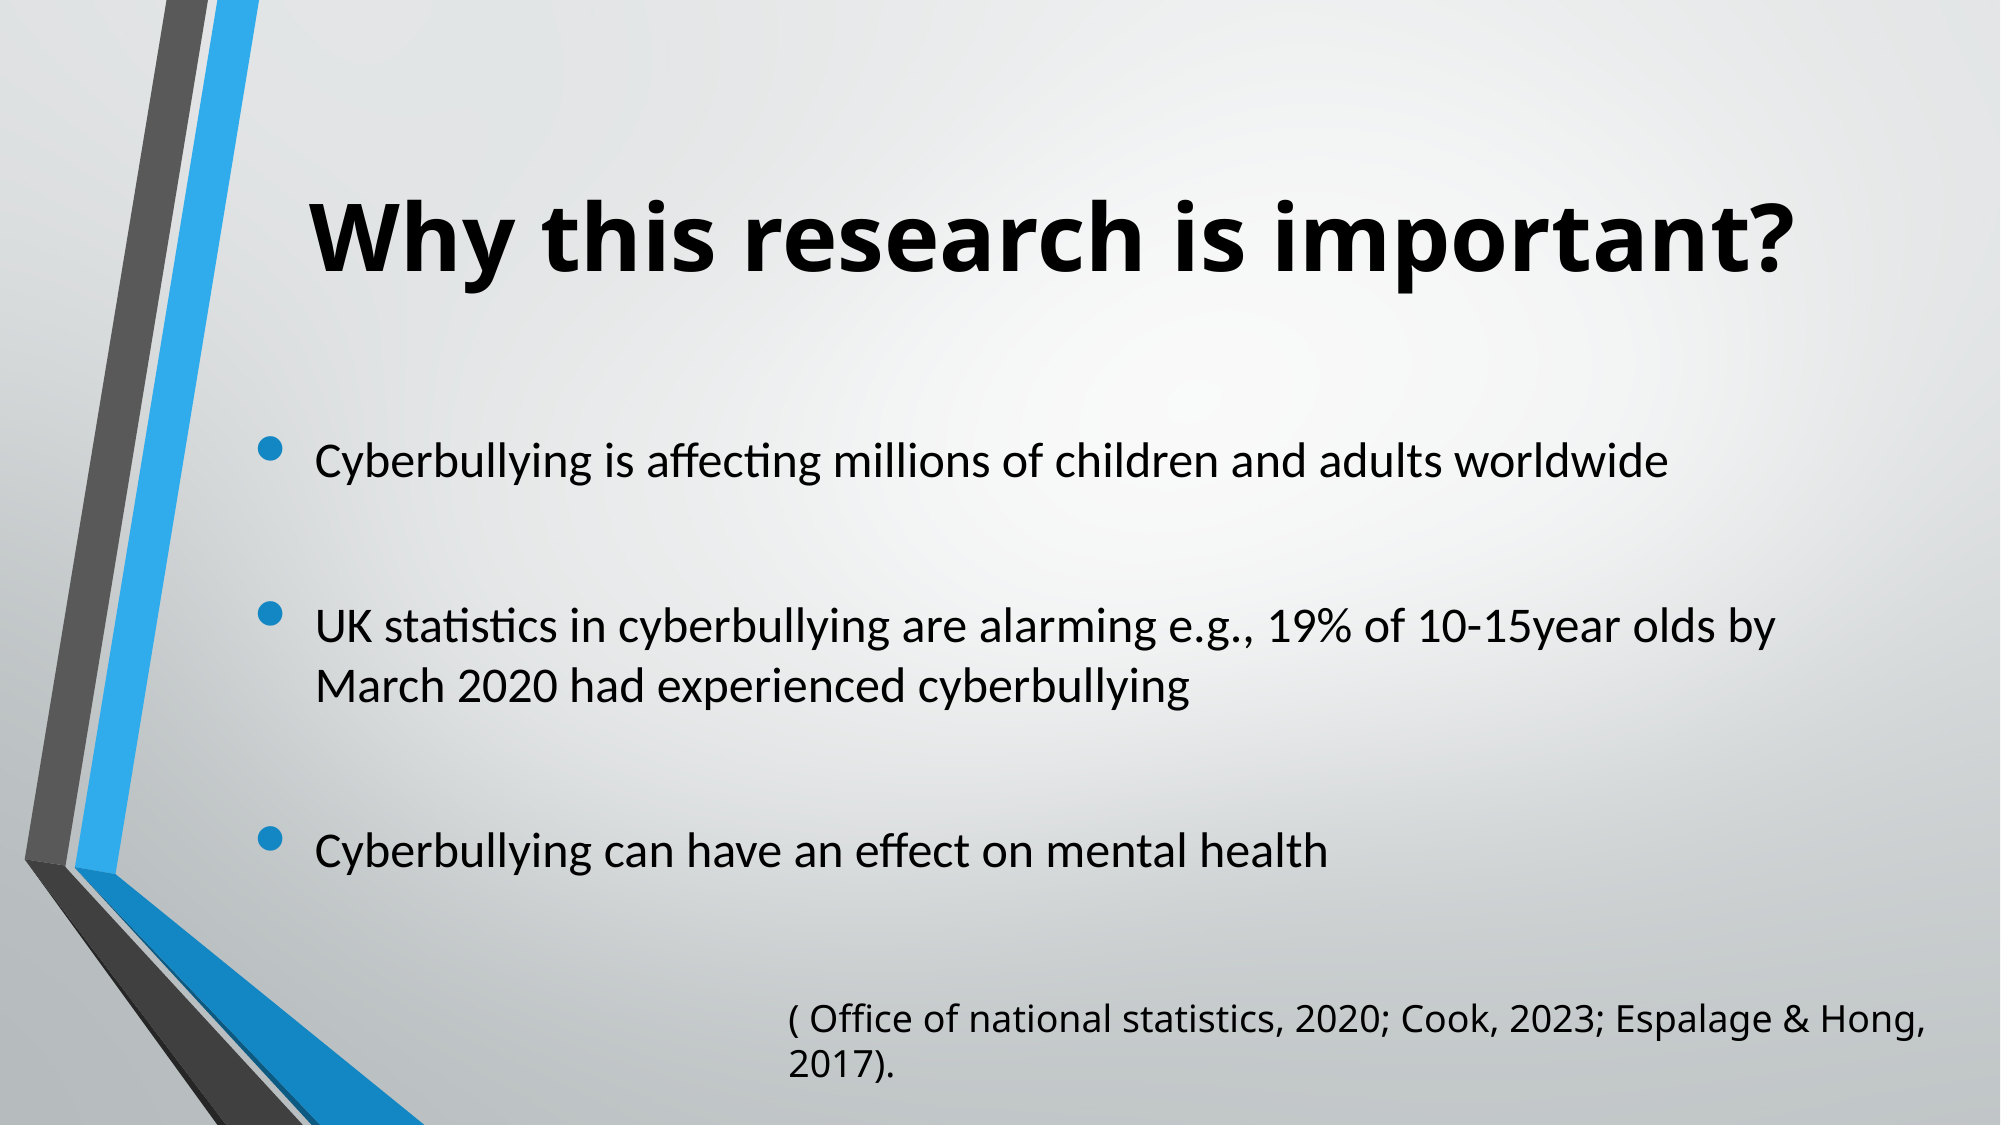

# Why this research is important?
Cyberbullying is affecting millions of children and adults worldwide
UK statistics in cyberbullying are alarming e.g., 19% of 10-15year olds by March 2020 had experienced cyberbullying
Cyberbullying can have an effect on mental health
( Office of national statistics, 2020; Cook, 2023; Espalage & Hong, 2017).